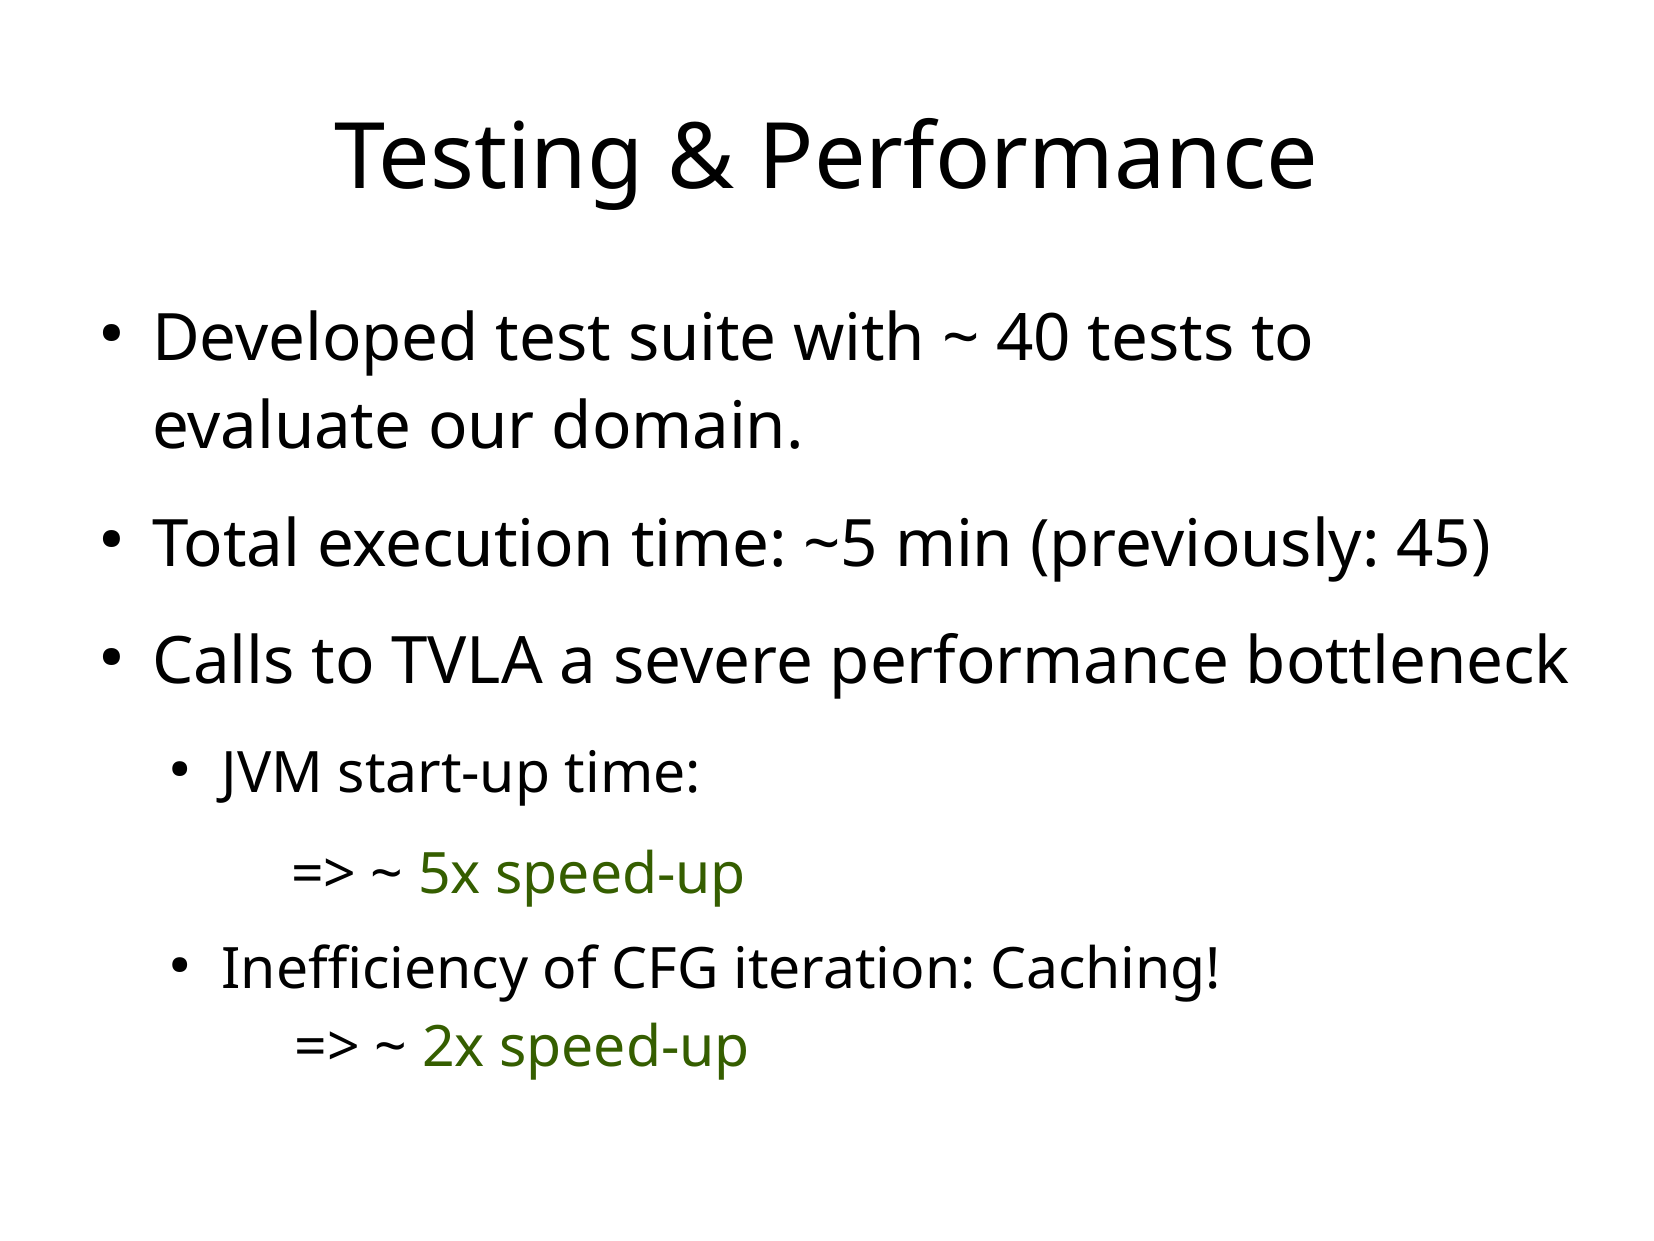

# Testing & Performance
Developed test suite with ~ 40 tests to evaluate our domain.
Total execution time: ~5 min (previously: 45)
Calls to TVLA a severe performance bottleneck
JVM start-up time:
=> ~ 5x speed-up
Inefficiency of CFG iteration: Caching!
	=> ~ 2x speed-up